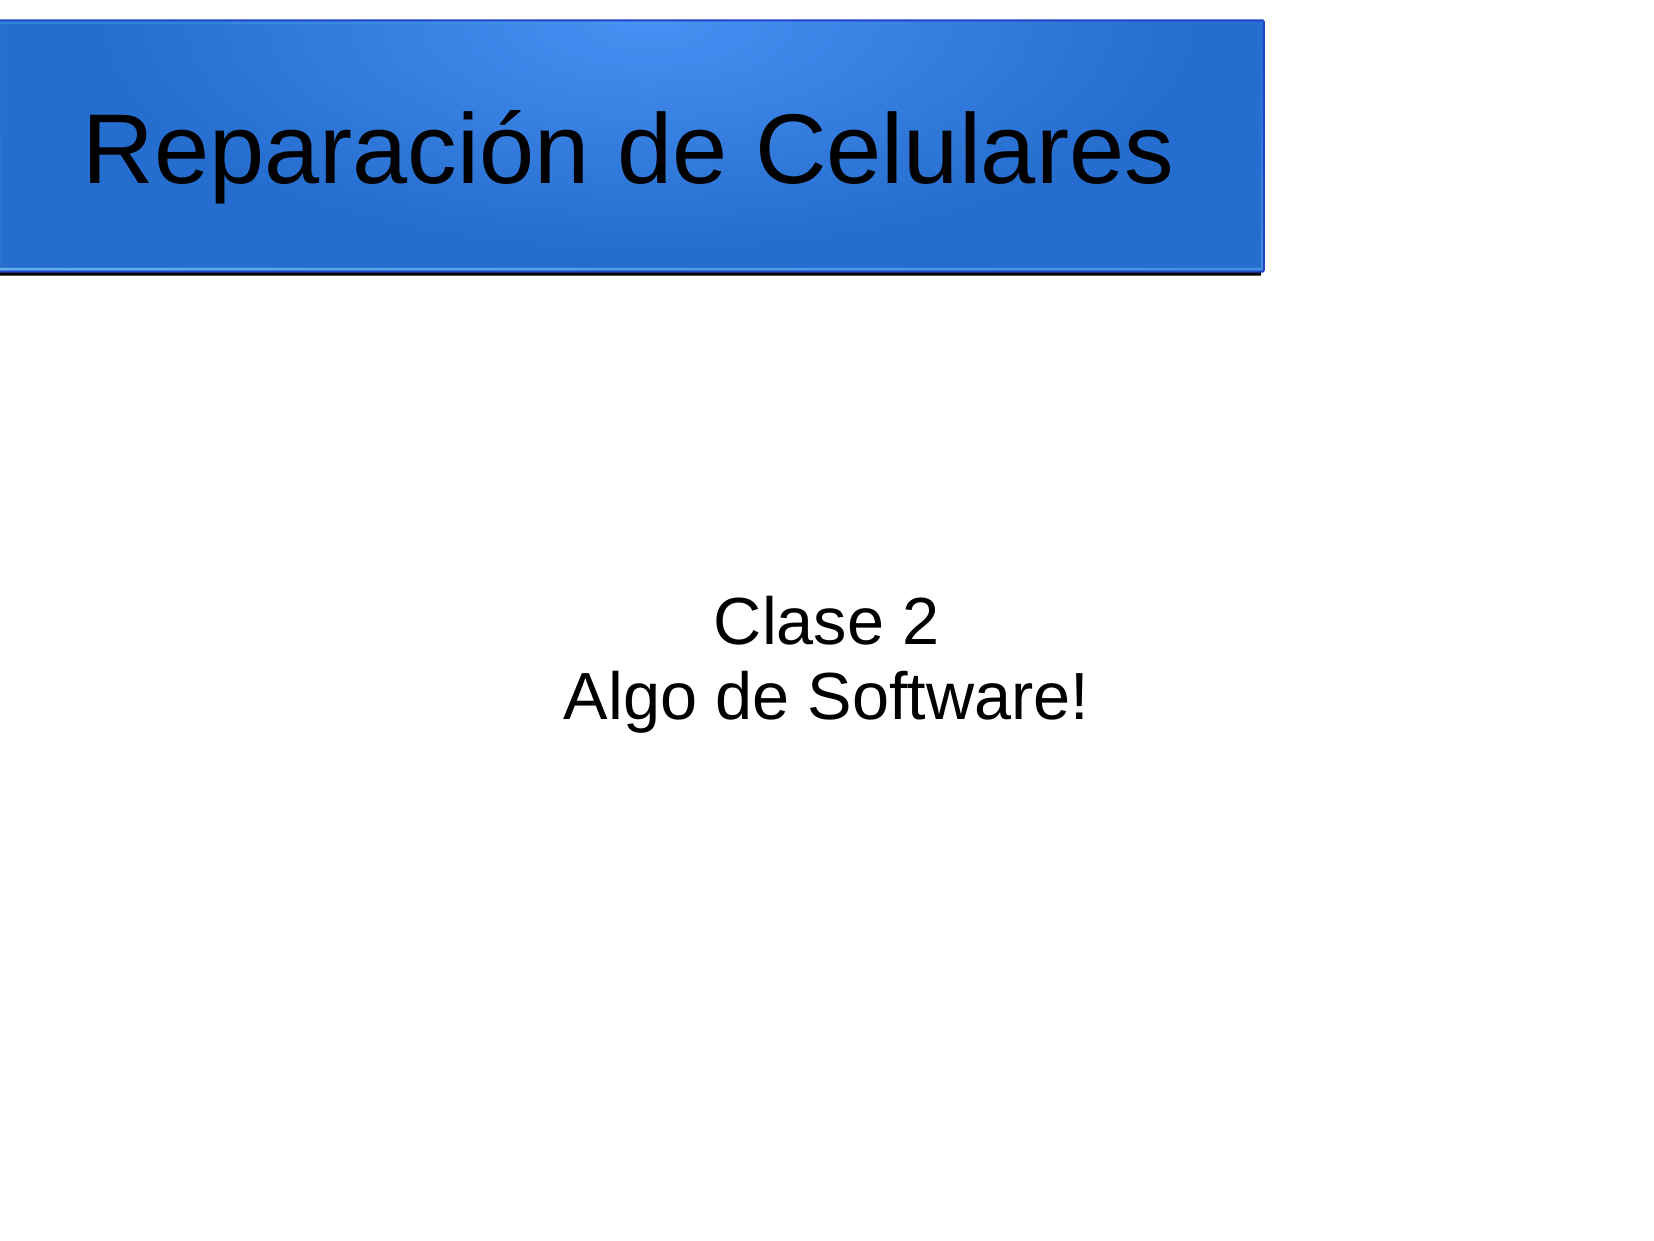

# Reparación de Celulares
Clase 2
Algo de Software!